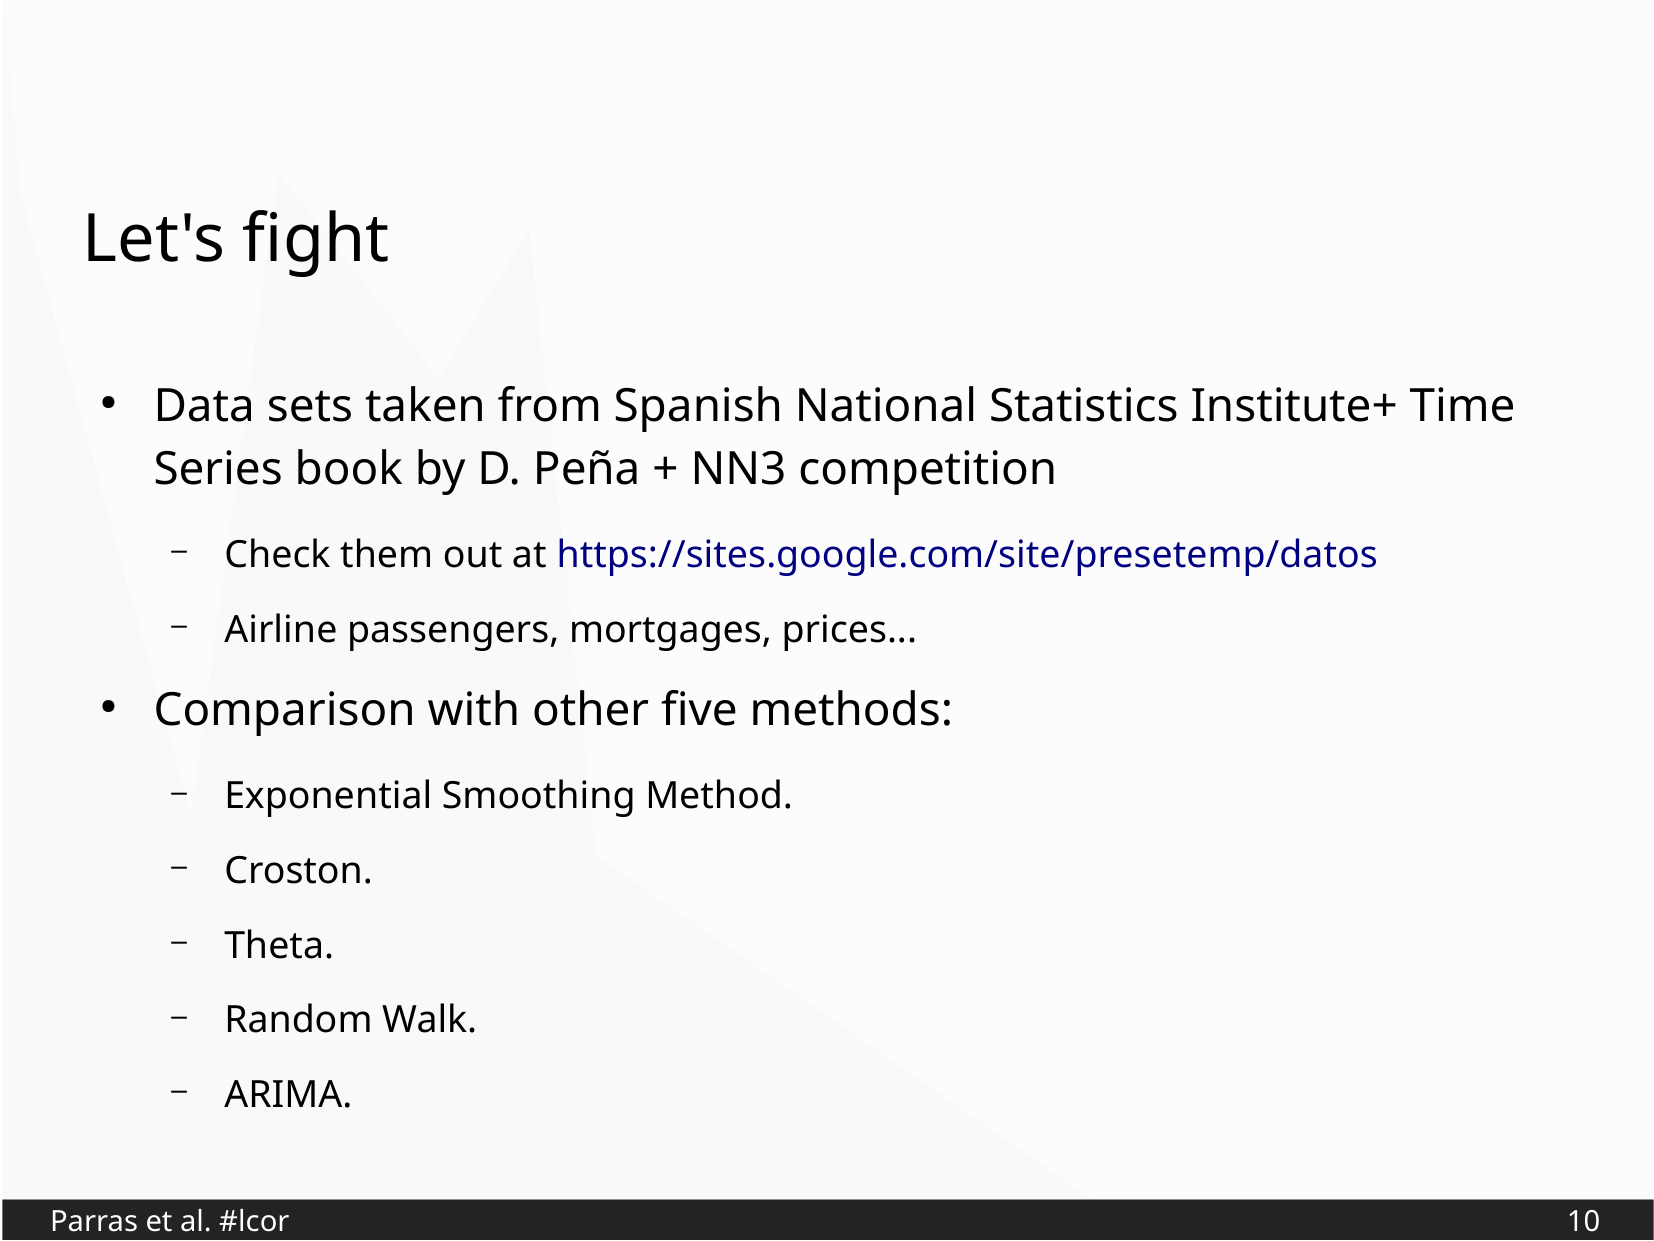

# Let's fight
Data sets taken from Spanish National Statistics Institute+ Time Series book by D. Peña + NN3 competition
Check them out at https://sites.google.com/site/presetemp/datos
Airline passengers, mortgages, prices...
Comparison with other five methods:
Exponential Smoothing Method.
Croston.
Theta.
Random Walk.
ARIMA.
Parras et al. #lcor
10